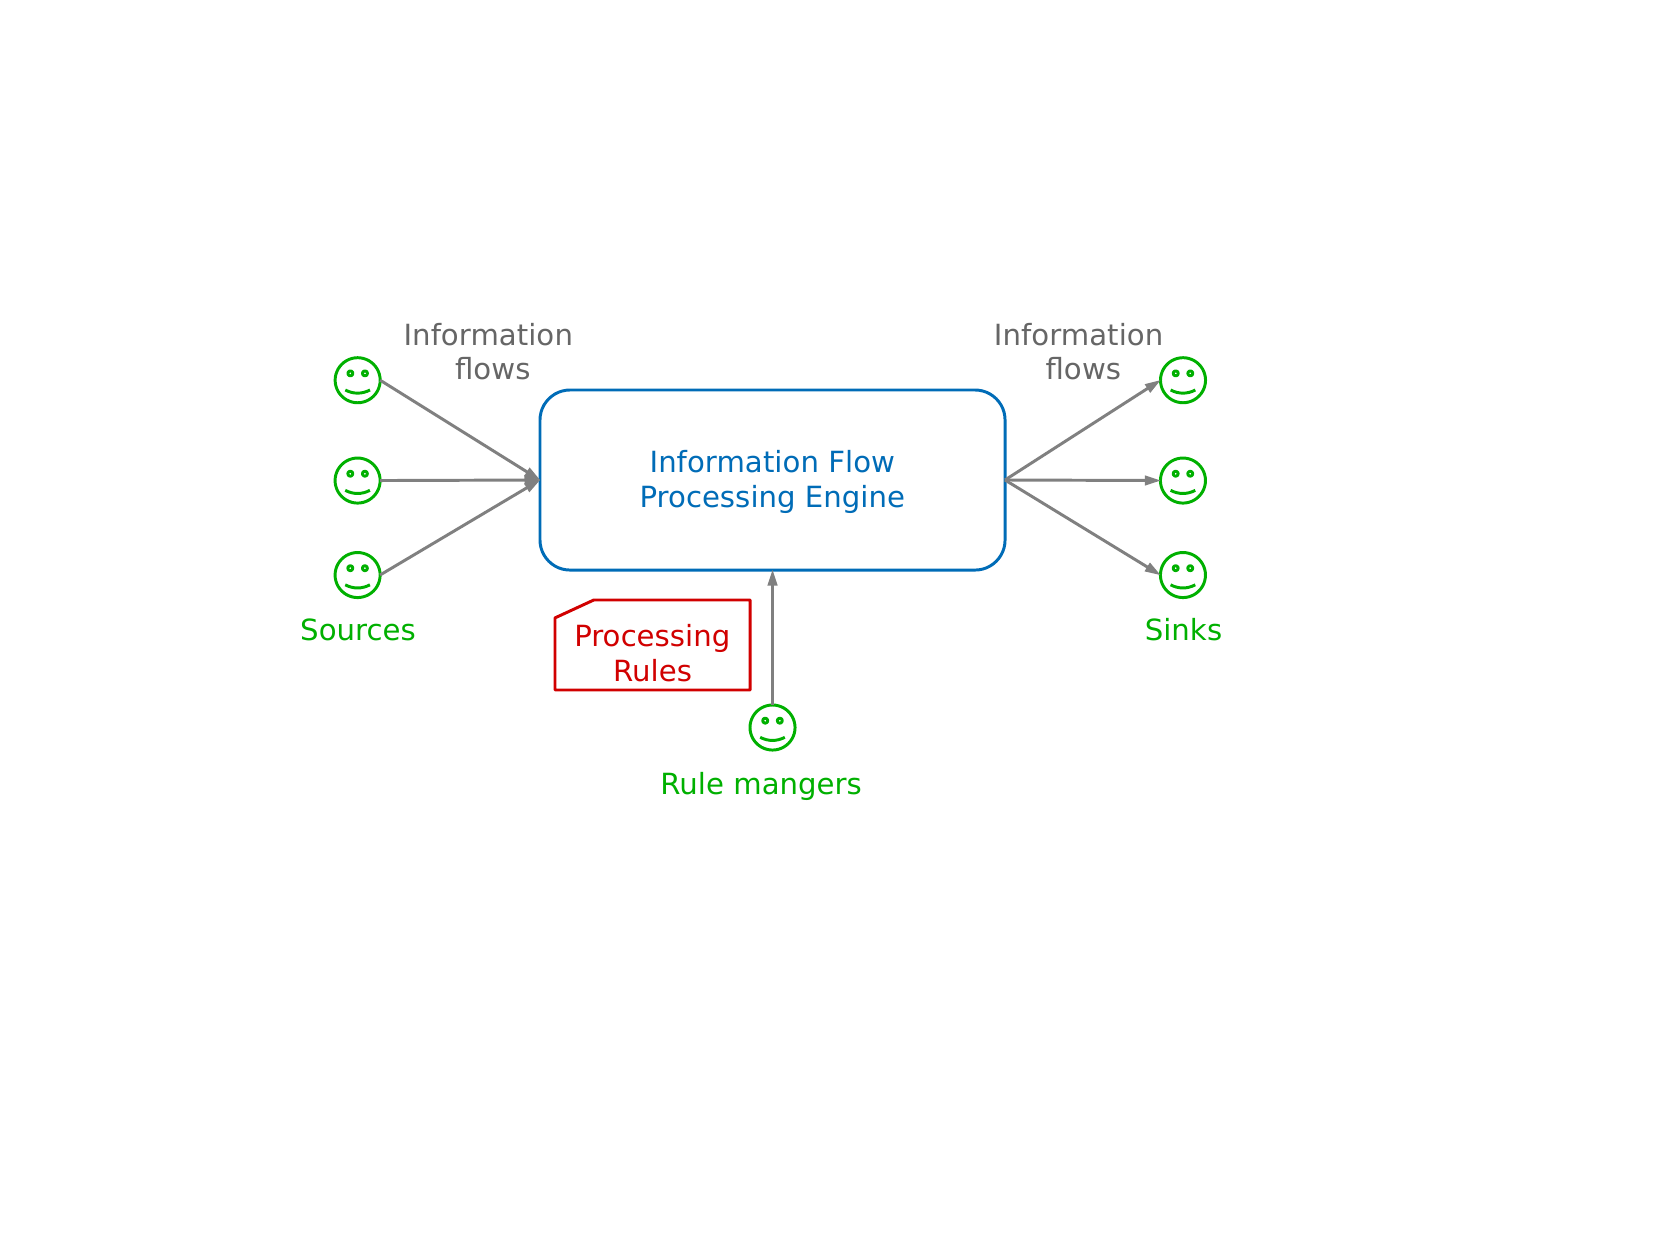

Information
flows
Information
flows
Information Flow
Processing Engine
Processing
Rules
Sources
Sinks
Rule mangers